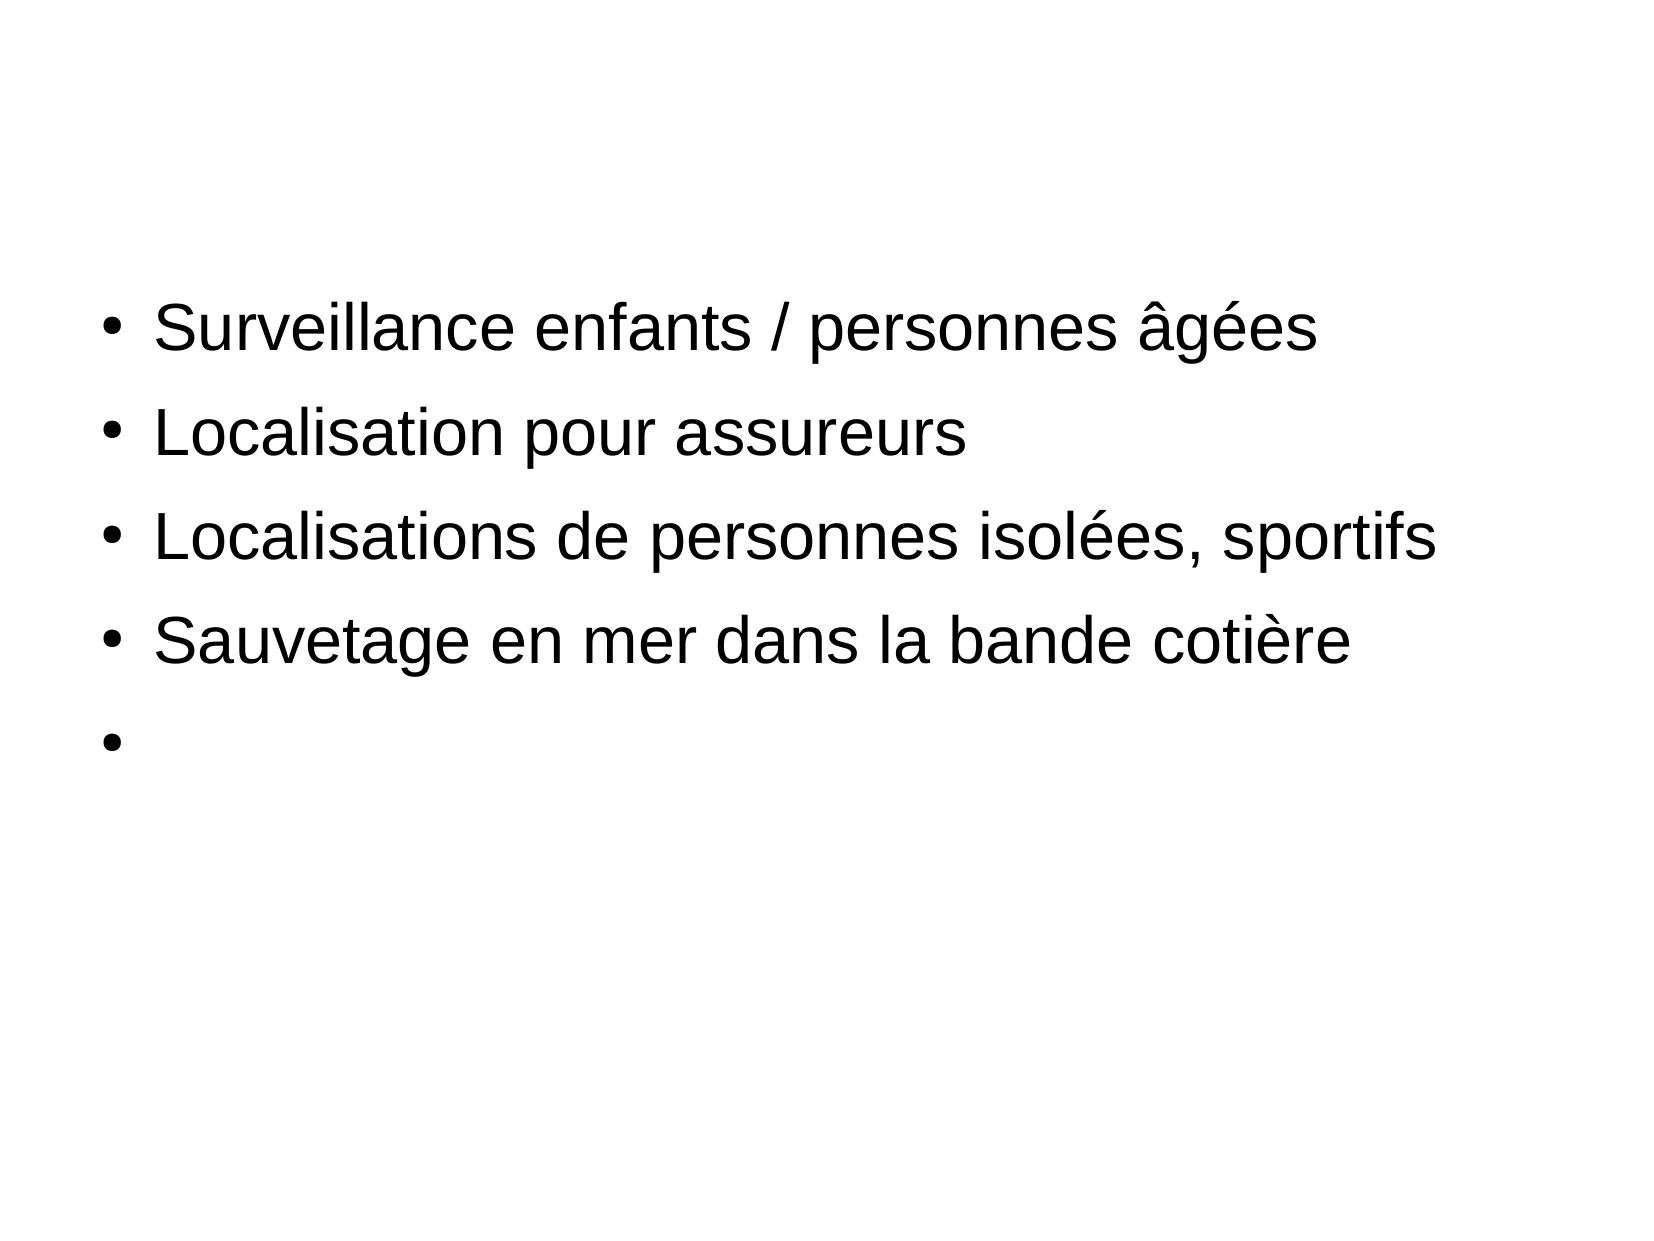

#
Surveillance enfants / personnes âgées
Localisation pour assureurs
Localisations de personnes isolées, sportifs
Sauvetage en mer dans la bande cotière